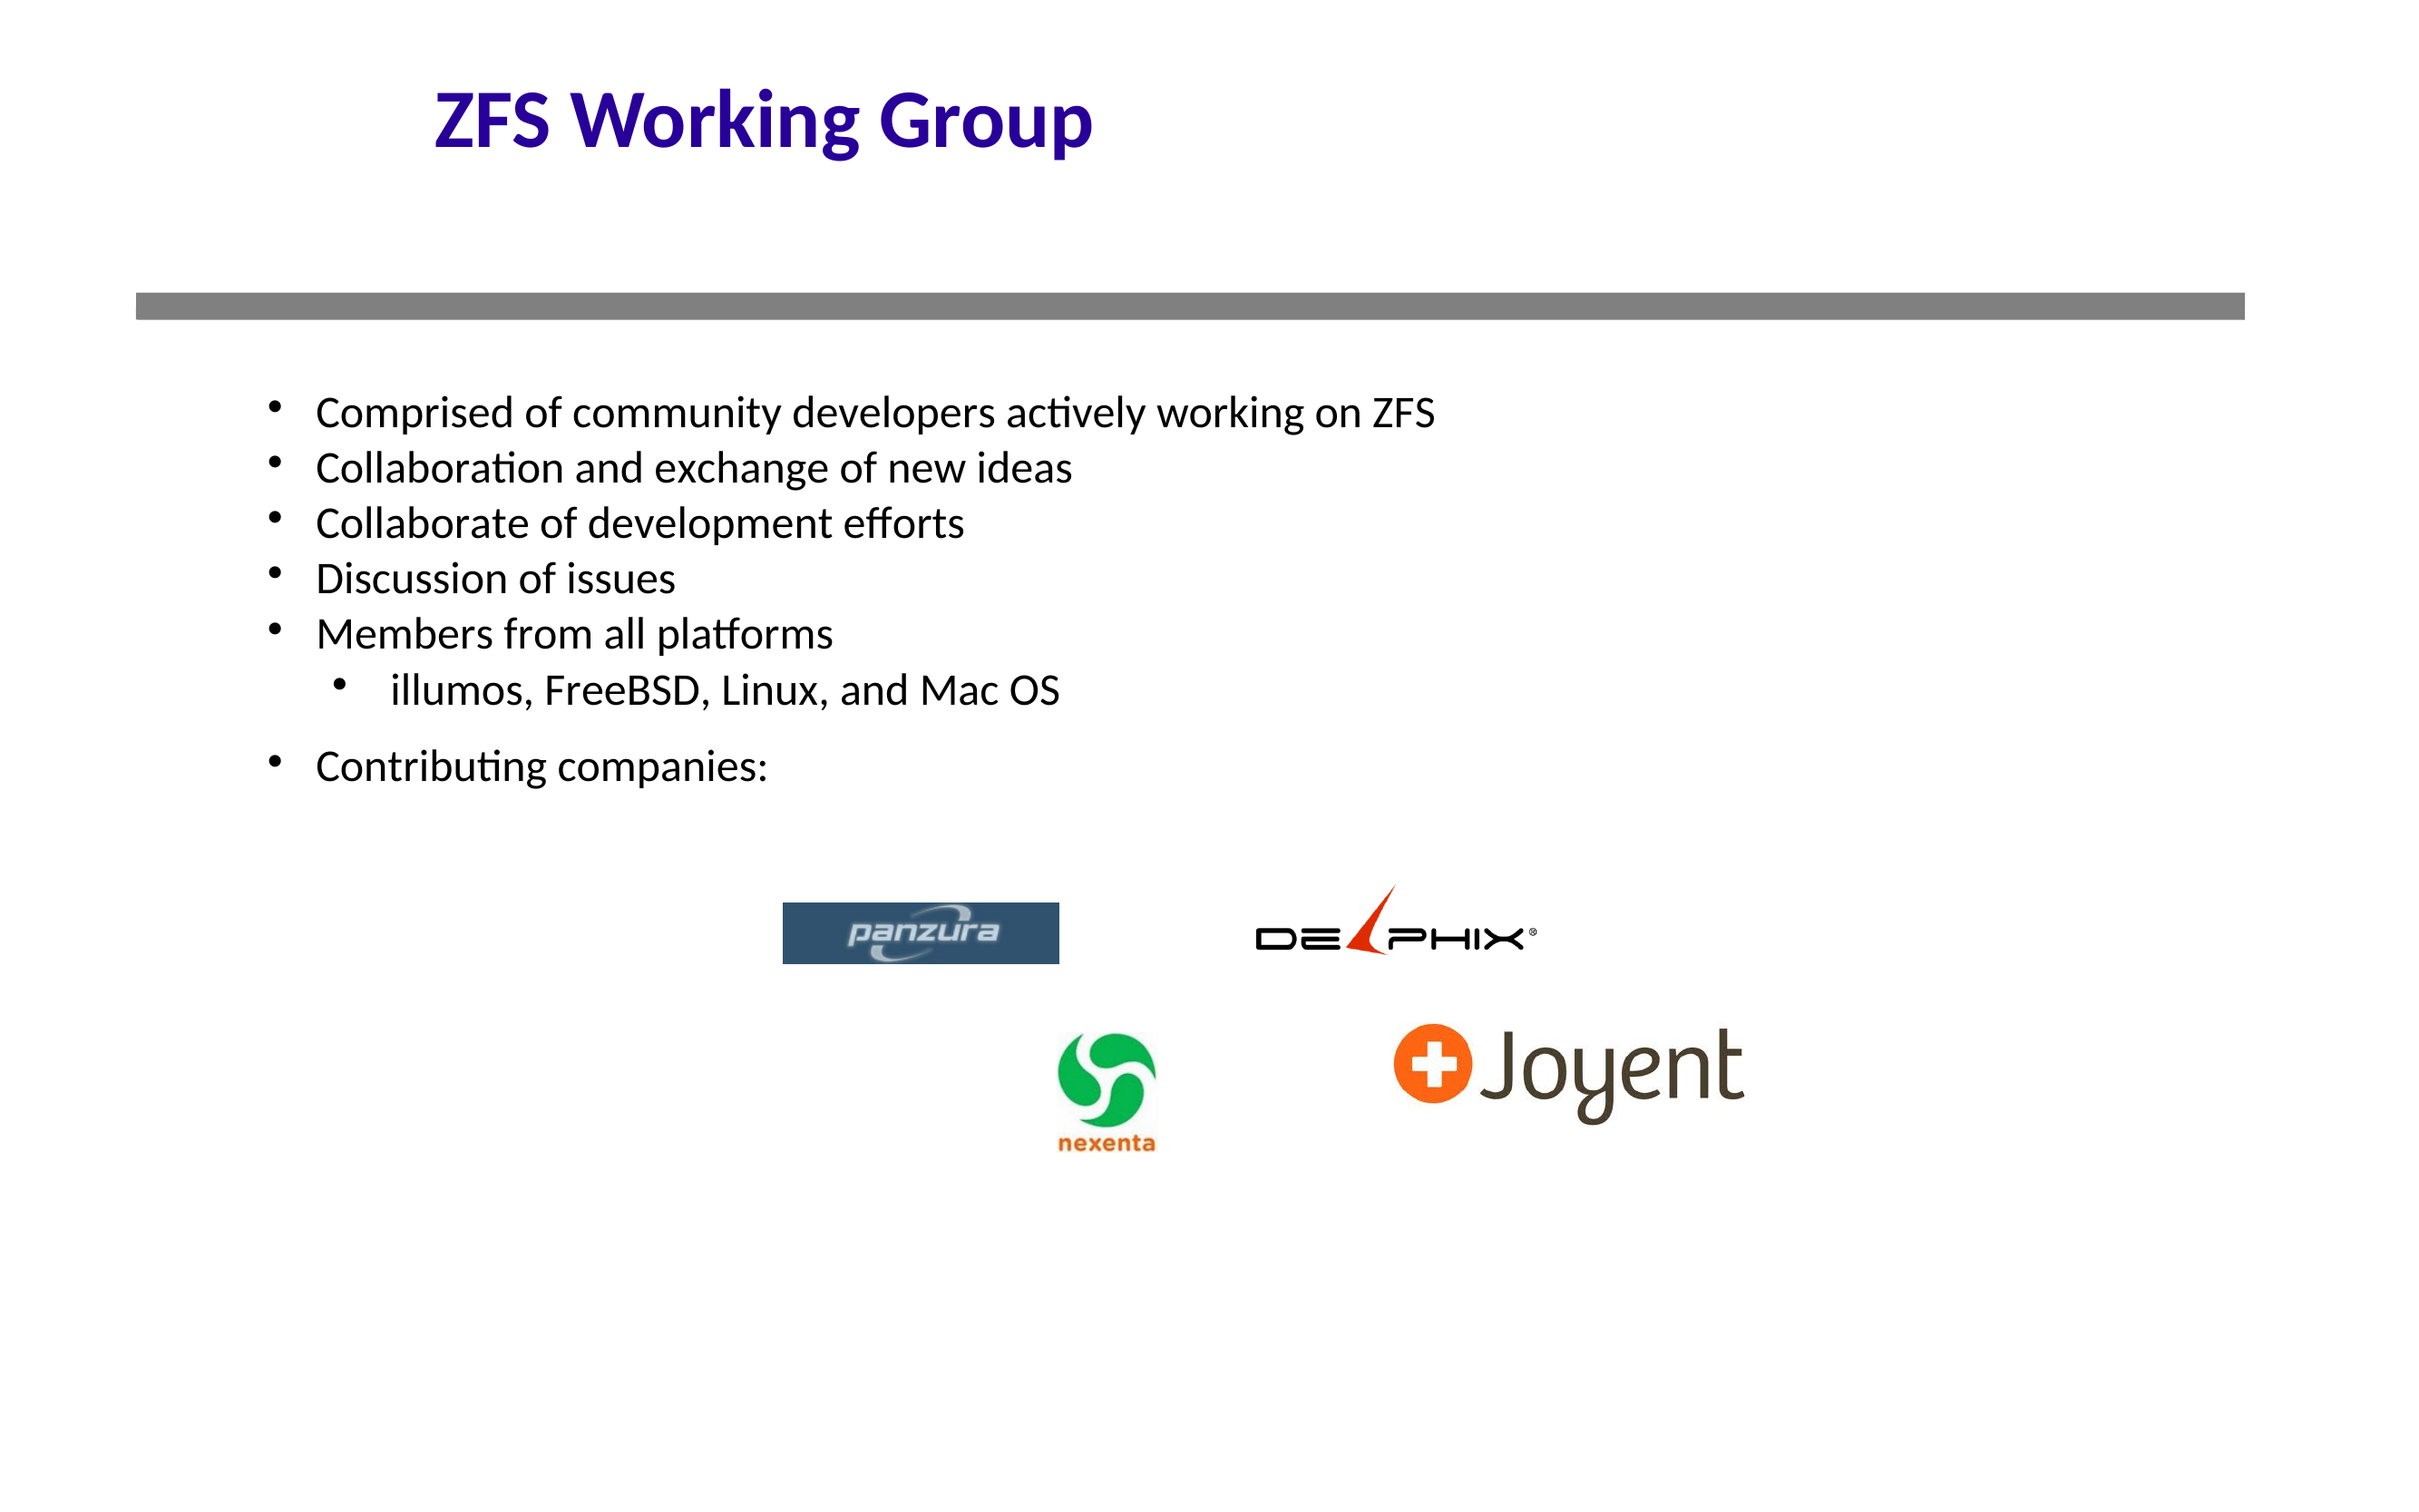

# ZFS Working Group
Comprised of community developers actively working on ZFS
Collaboration and exchange of new ideas
Collaborate of development efforts
Discussion of issues
Members from all platforms
 illumos, FreeBSD, Linux, and Mac OS
Contributing companies: